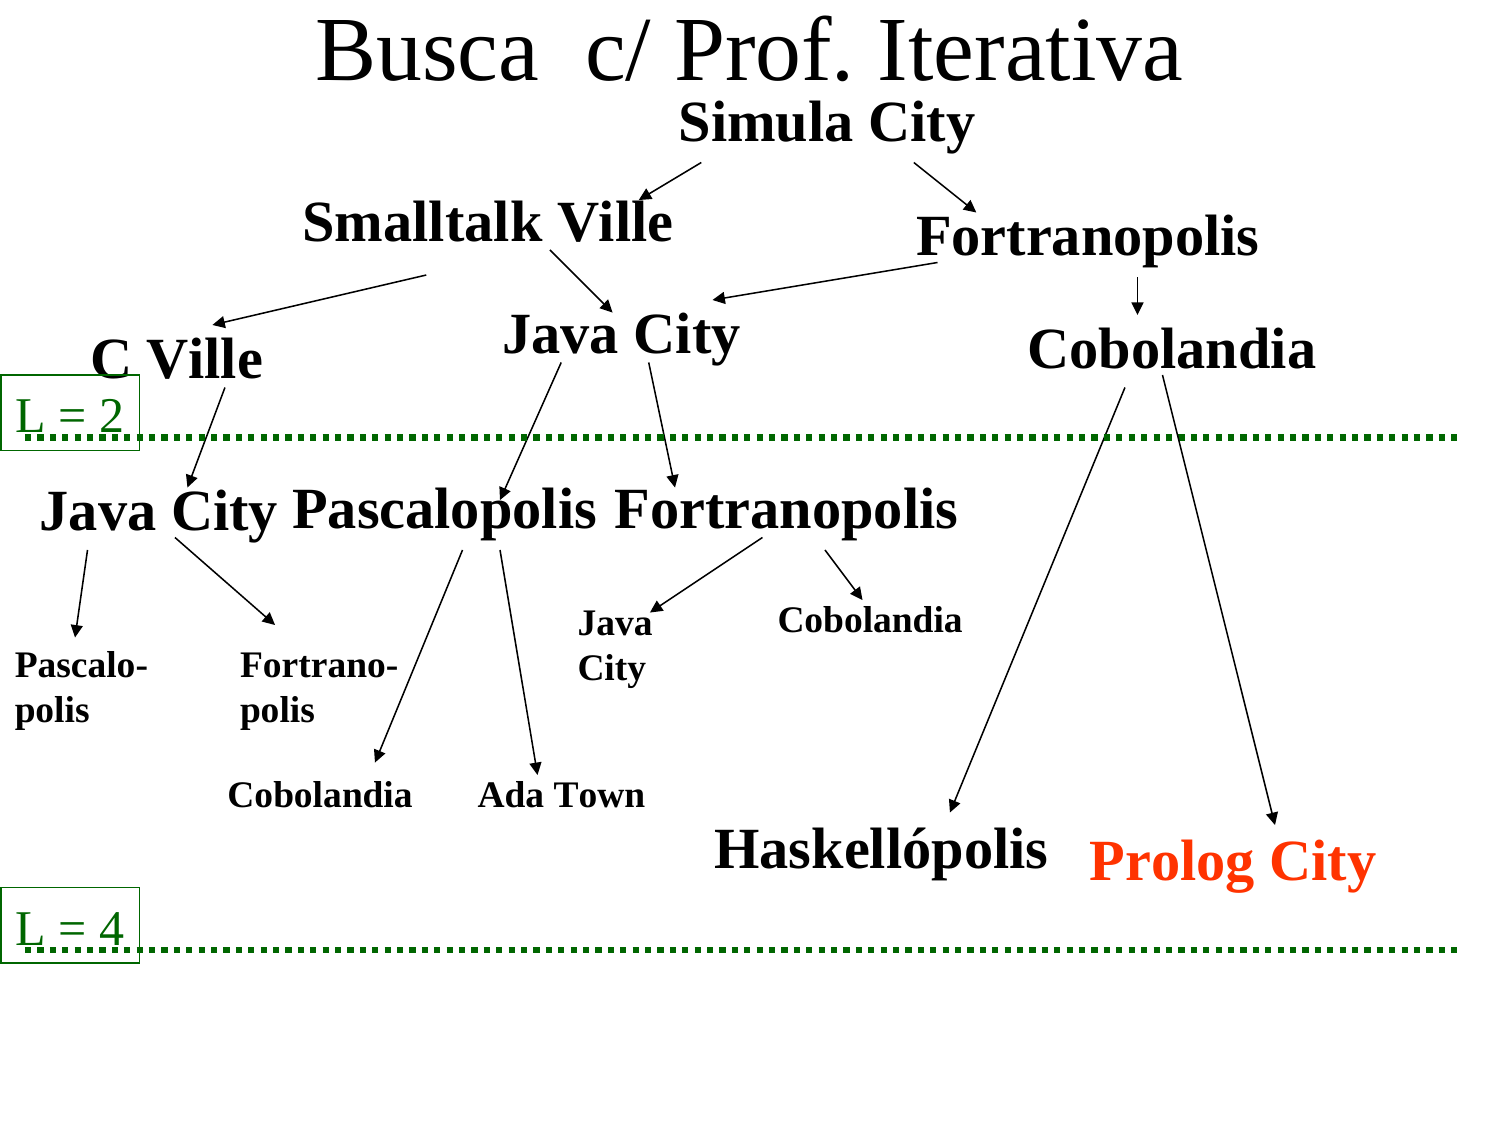

# Busca c/ Prof. Iterativa
Simula City
Smalltalk Ville
Fortranopolis
Java City
C Ville
Cobolandia
Pascalopolis
Fortranopolis
L = 2
Prolog City
Java City
Haskellópolis
Fortrano-
polis
Java
City
Pascalo-
polis
Cobolandia
Ada Town
Cobolandia
L = 4